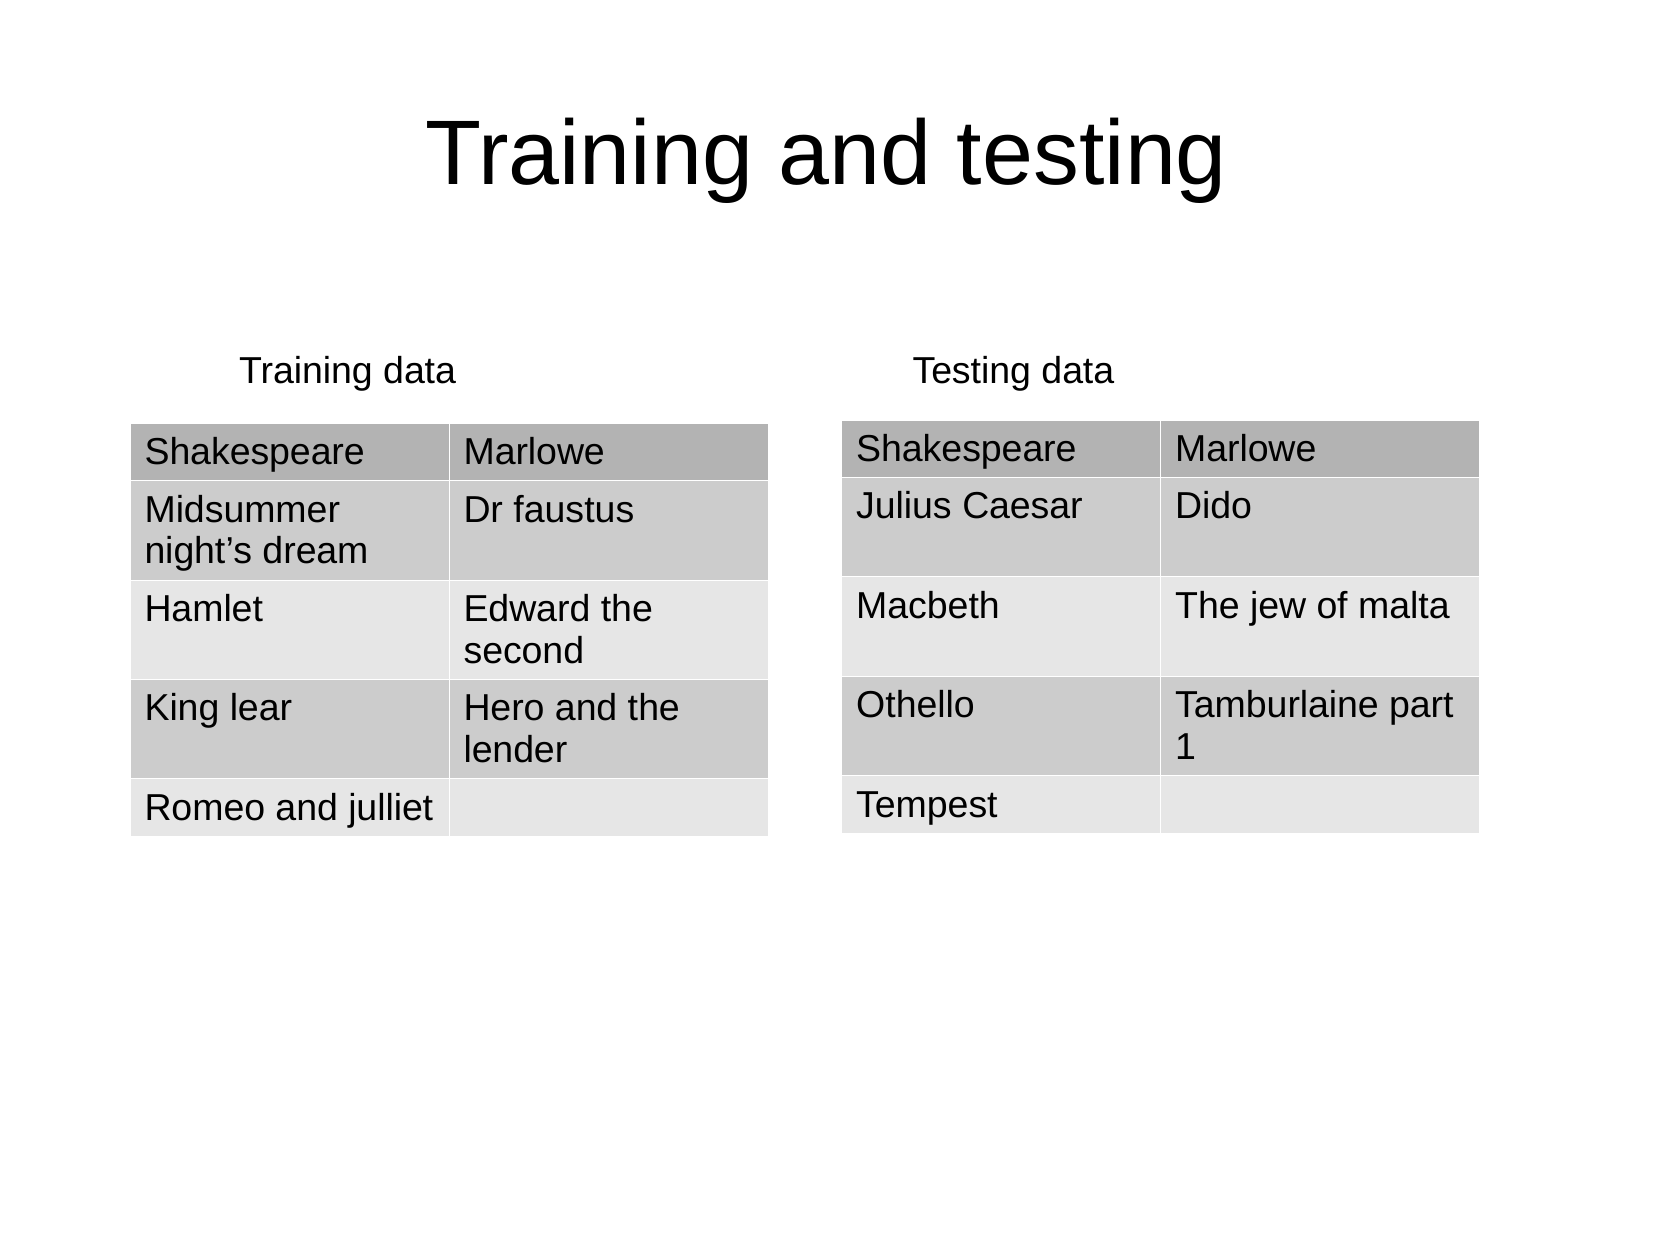

# Training and testing
Training data
Testing data
| Shakespeare | Marlowe |
| --- | --- |
| Julius Caesar | Dido |
| Macbeth | The jew of malta |
| Othello | Tamburlaine part 1 |
| Tempest | |
| Shakespeare | Marlowe |
| --- | --- |
| Midsummer night’s dream | Dr faustus |
| Hamlet | Edward the second |
| King lear | Hero and the lender |
| Romeo and julliet | |